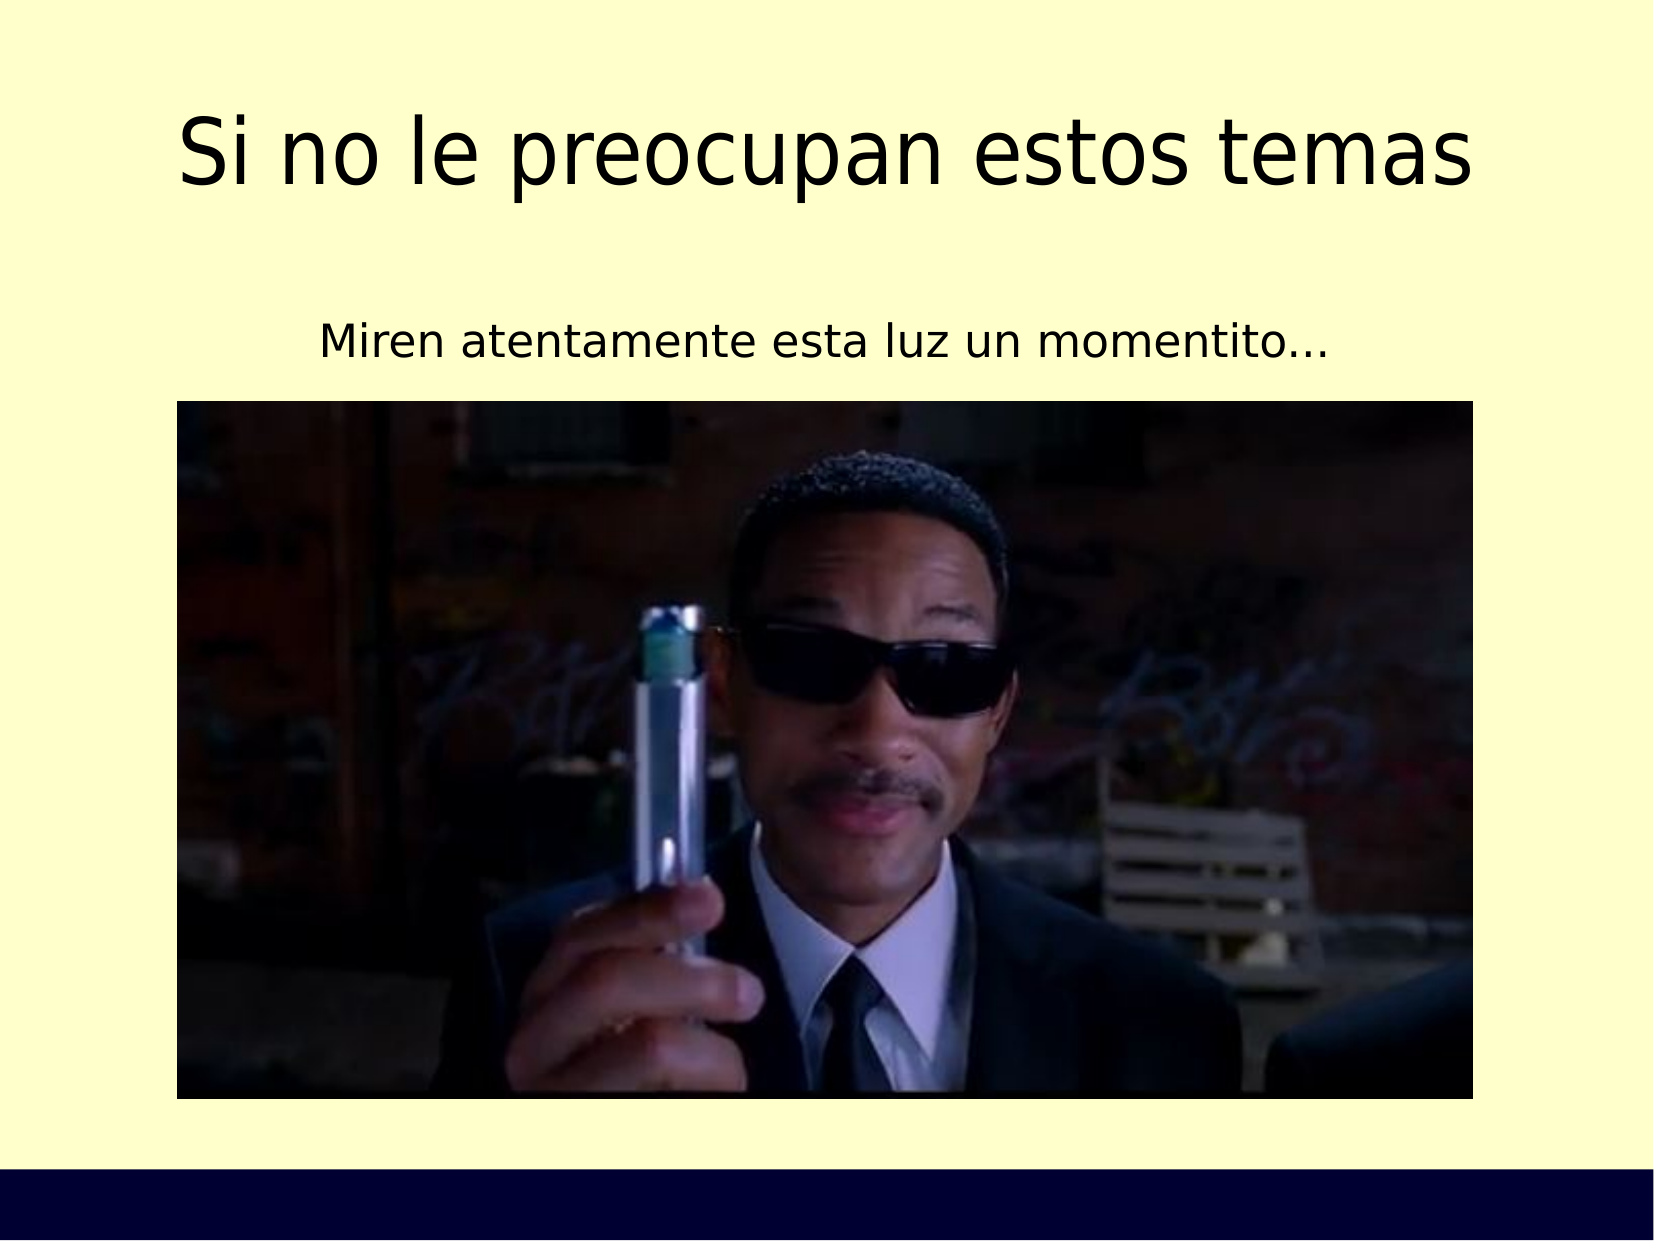

# Si no le preocupan estos temas
Miren atentamente esta luz un momentito...